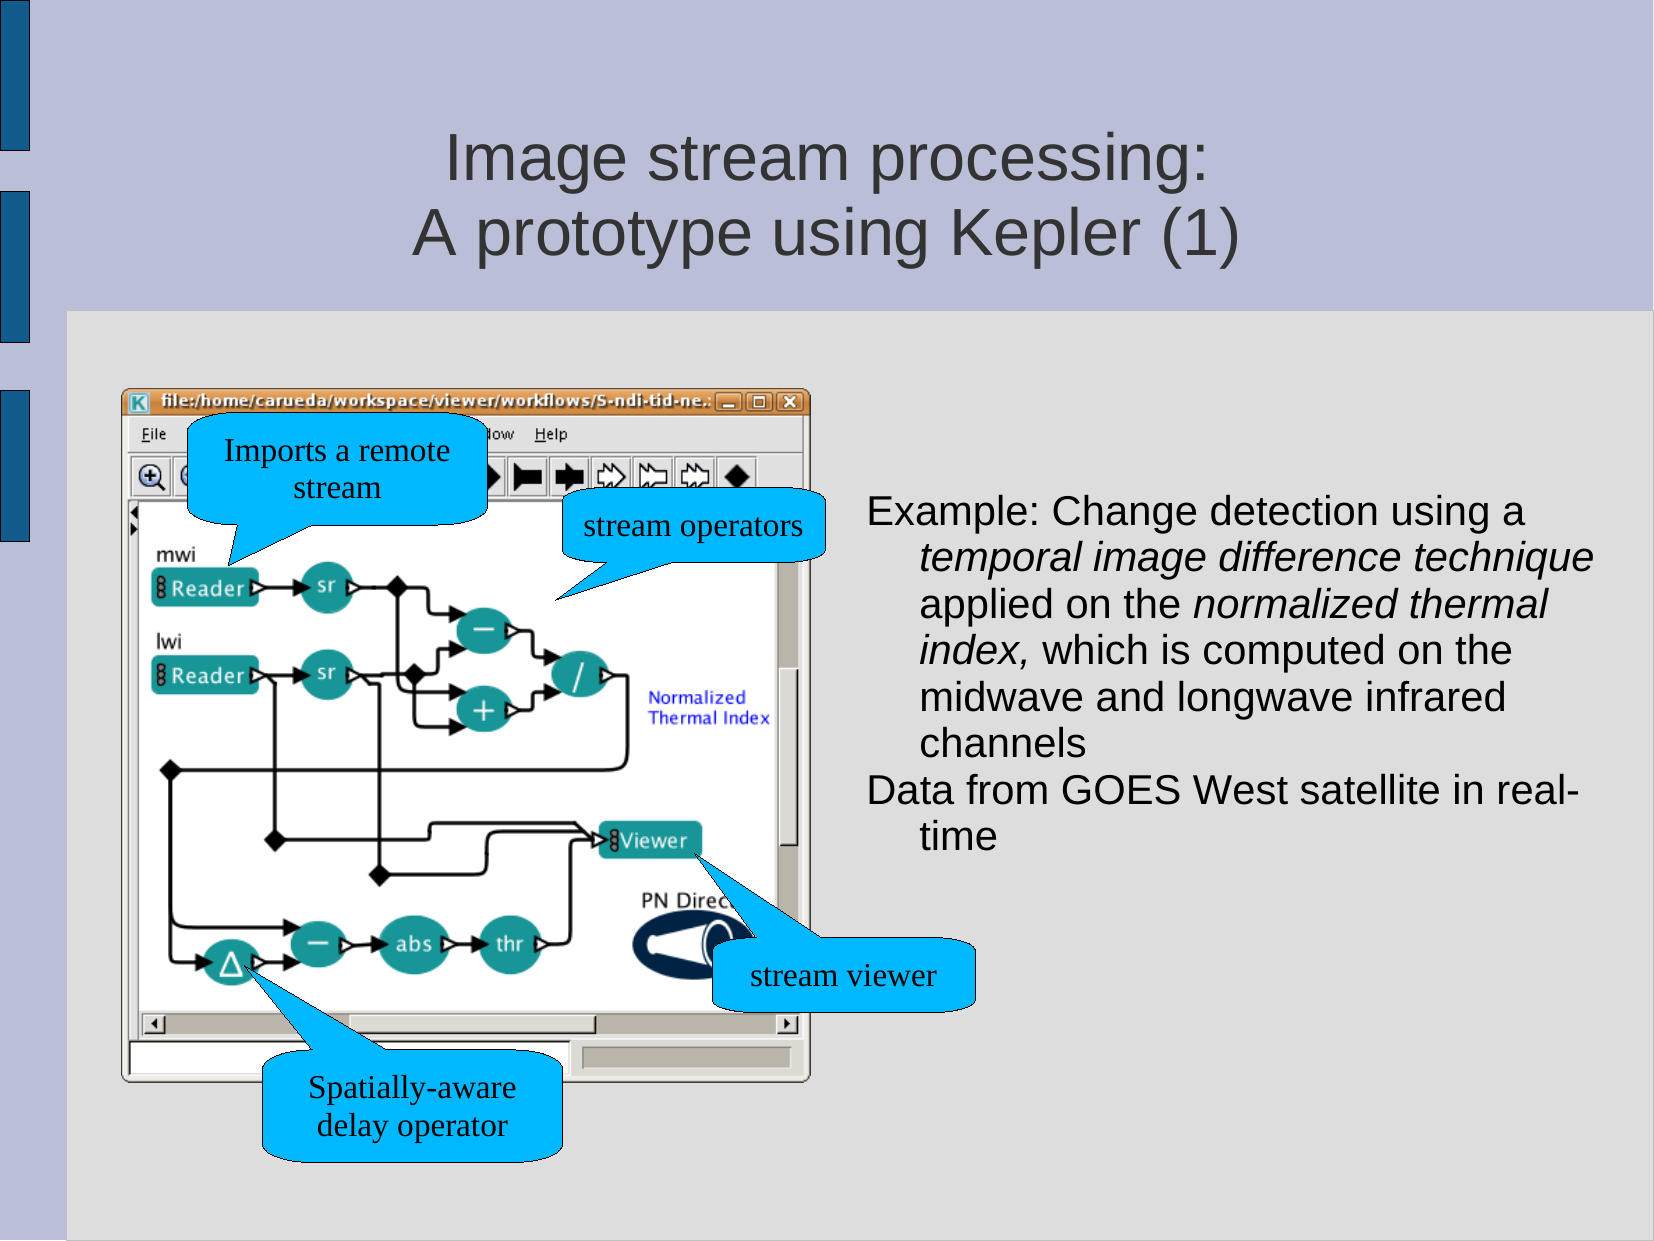

# Image stream processing: A prototype using Kepler (1)
Imports a remote stream
stream operators
stream viewer
Spatially-aware delay operator
Example: Change detection using a temporal image difference technique applied on the normalized thermal index, which is computed on the midwave and longwave infrared channels
Data from GOES West satellite in real-time